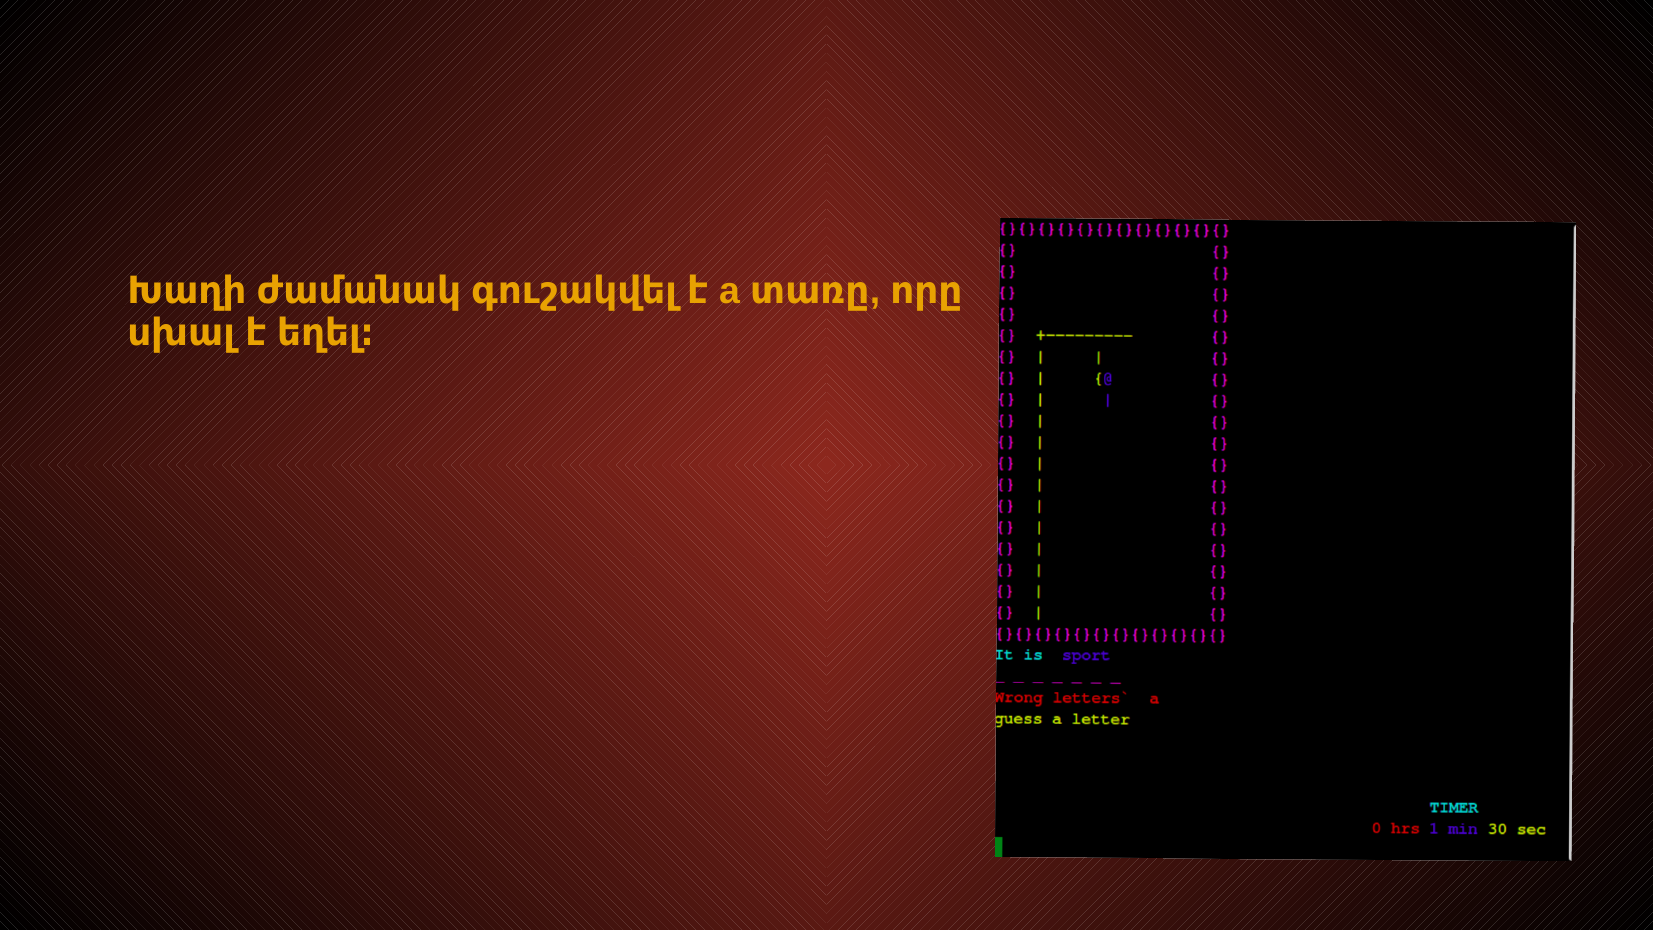

Խաղի ժամանակ գուշակվել է a տառը, որը
սխալ է եղել։